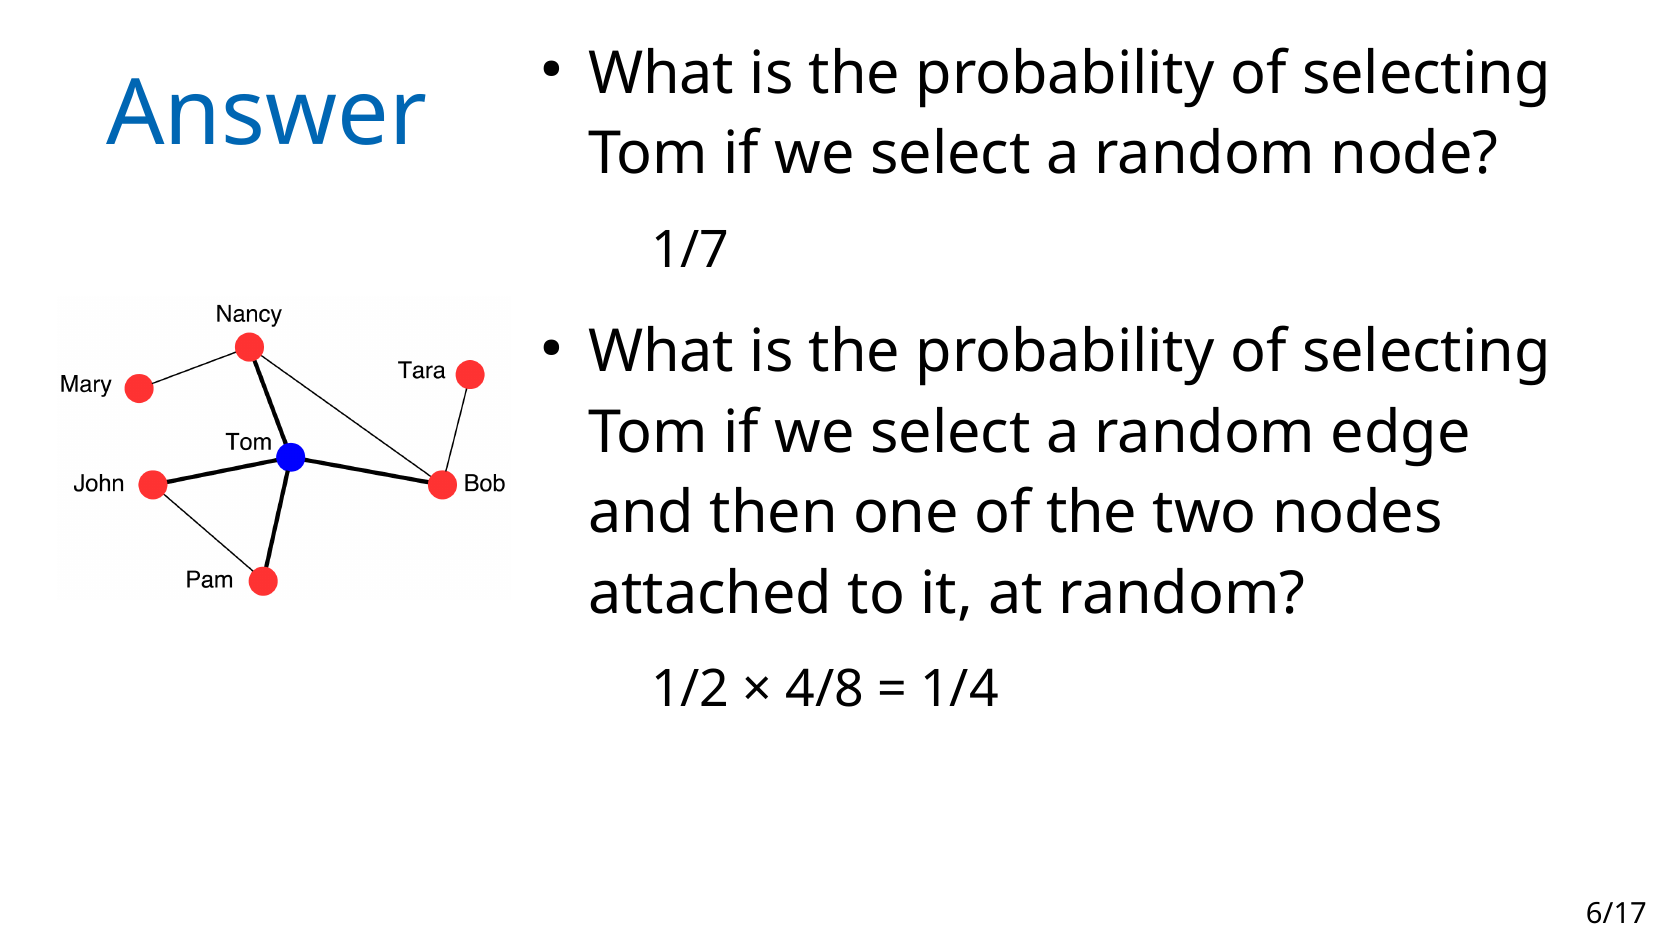

# Answer
What is the probability of selecting Tom if we select a random node?
1/7
What is the probability of selecting Tom if we select a random edge and then one of the two nodes attached to it, at random?
1/2 × 4/8 = 1/4
6